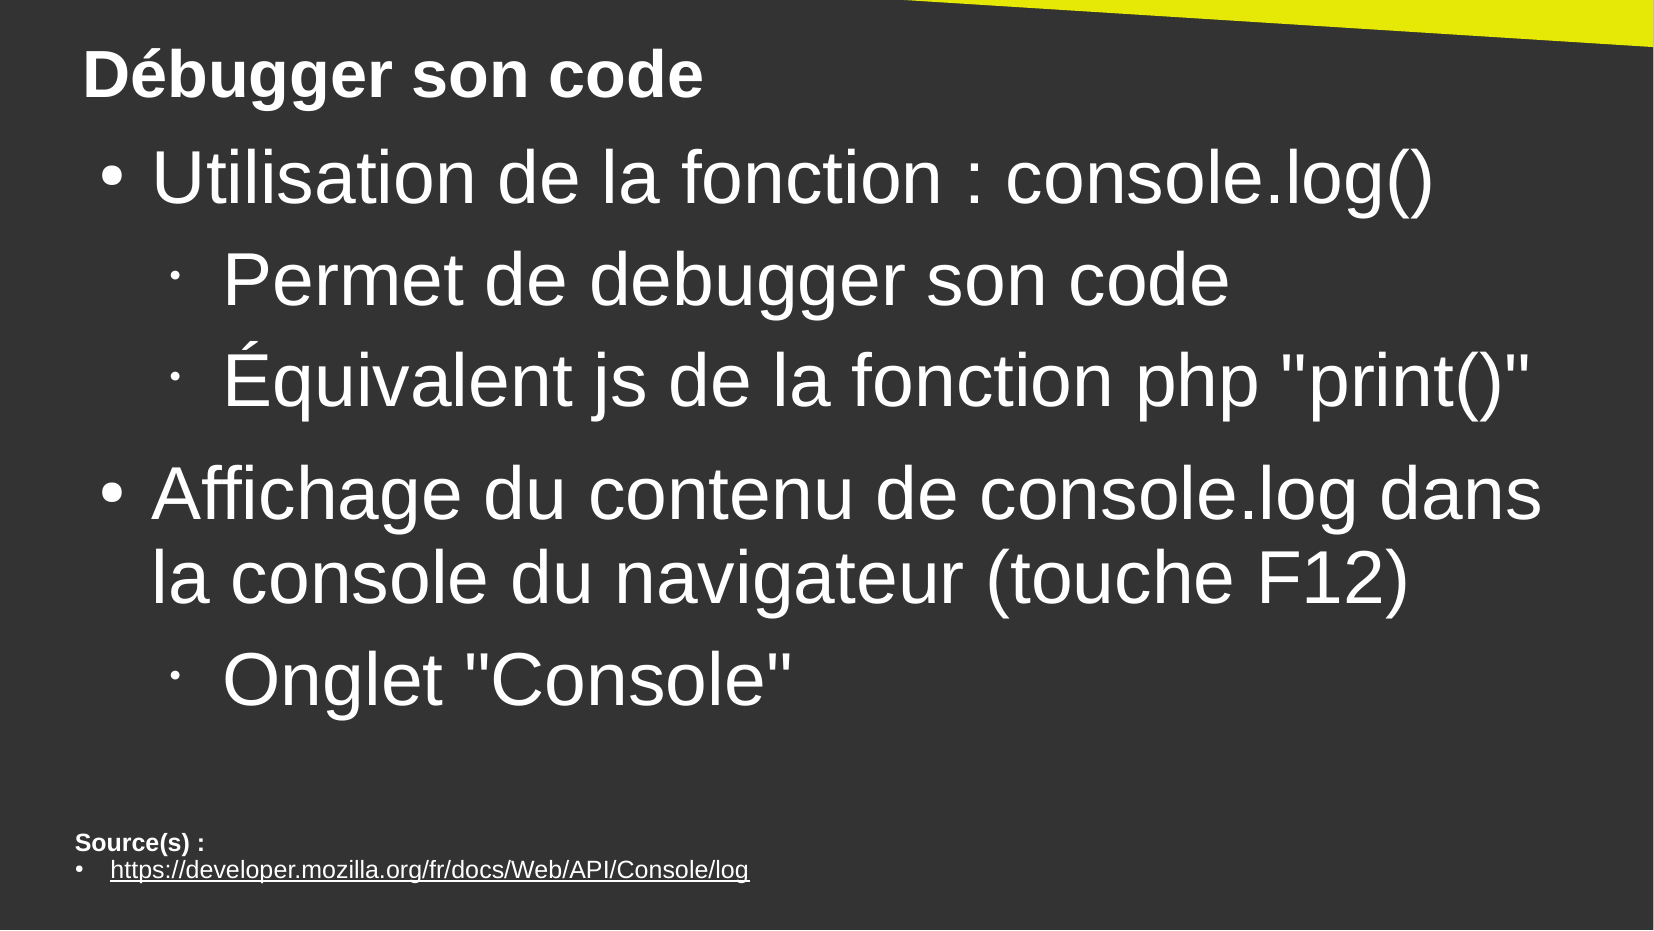

# Débugger son code
Utilisation de la fonction : console.log()
Permet de debugger son code
Équivalent js de la fonction php "print()"
Affichage du contenu de console.log dans la console du navigateur (touche F12)
Onglet "Console"
Source(s) :
https://developer.mozilla.org/fr/docs/Web/API/Console/log